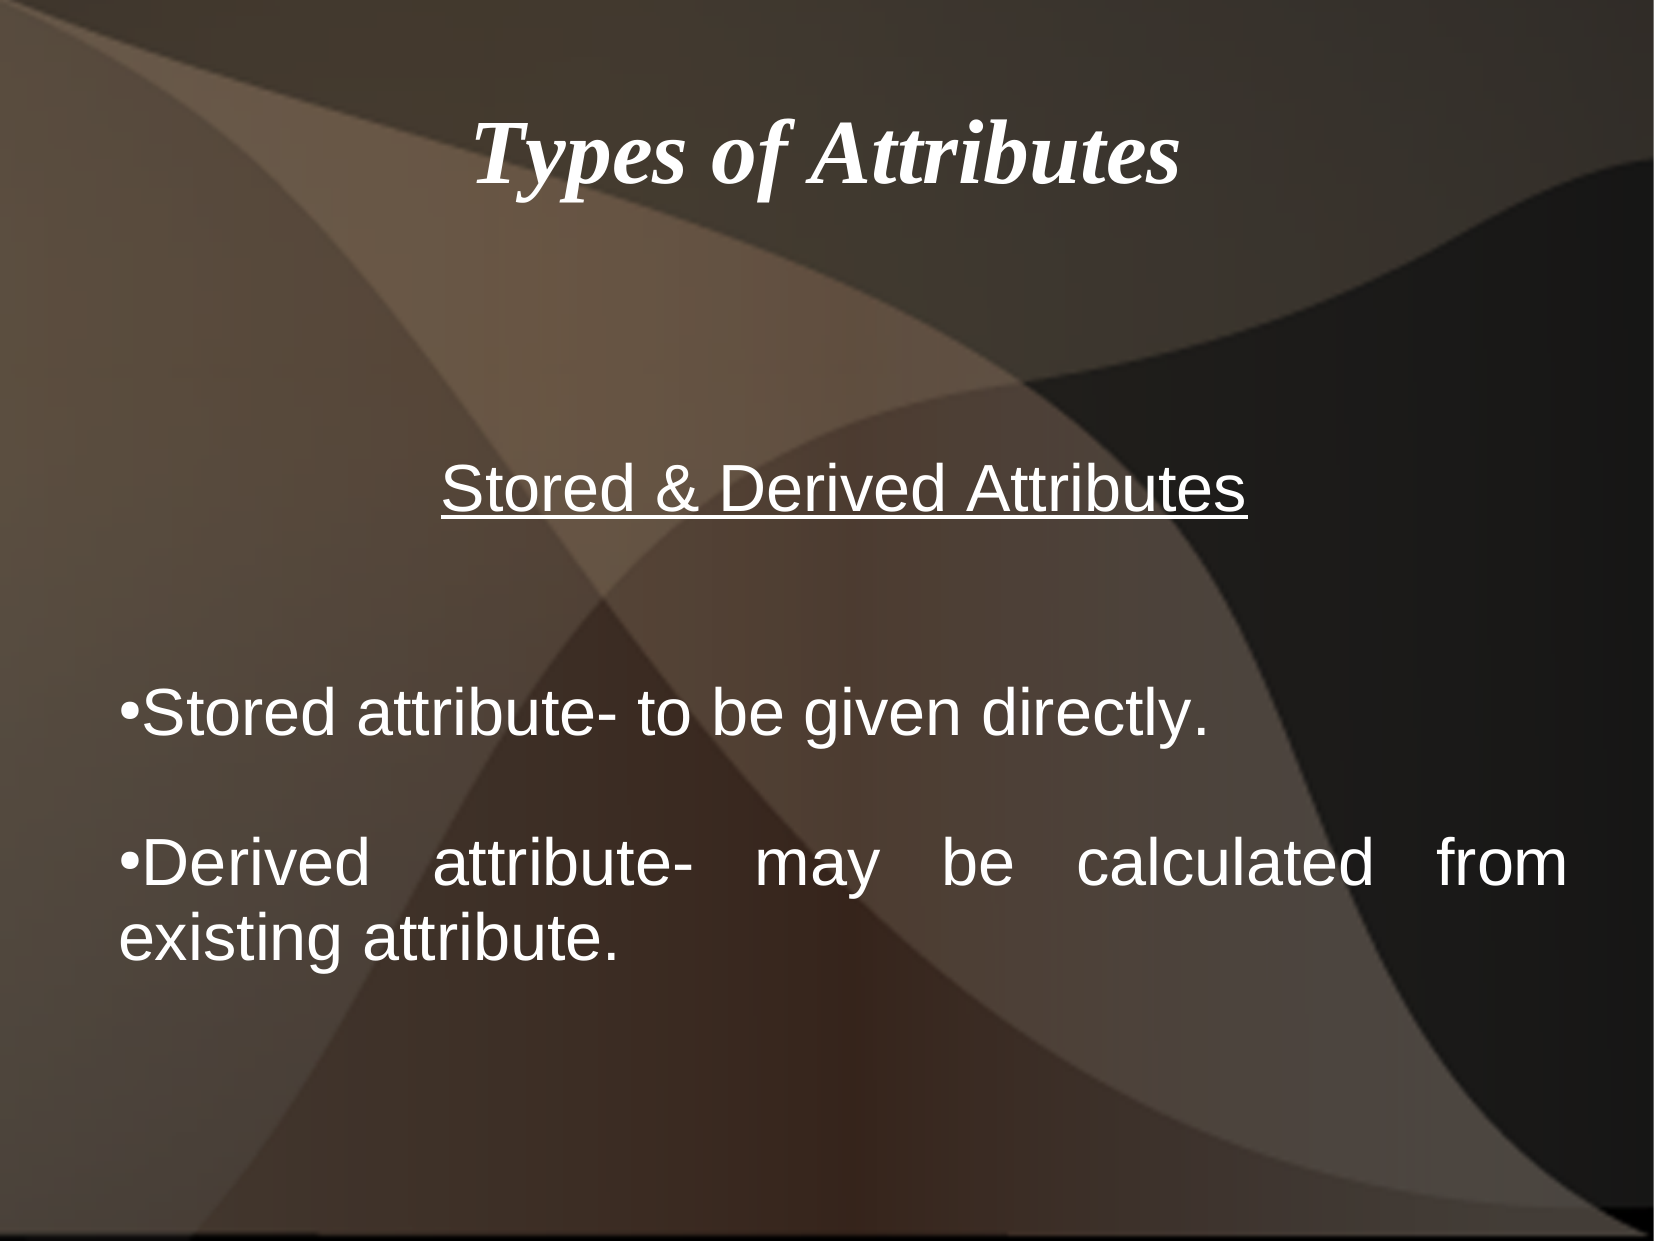

# Types of Attributes
Stored & Derived Attributes
Stored attribute- to be given directly.
Derived attribute- may be calculated from existing attribute.